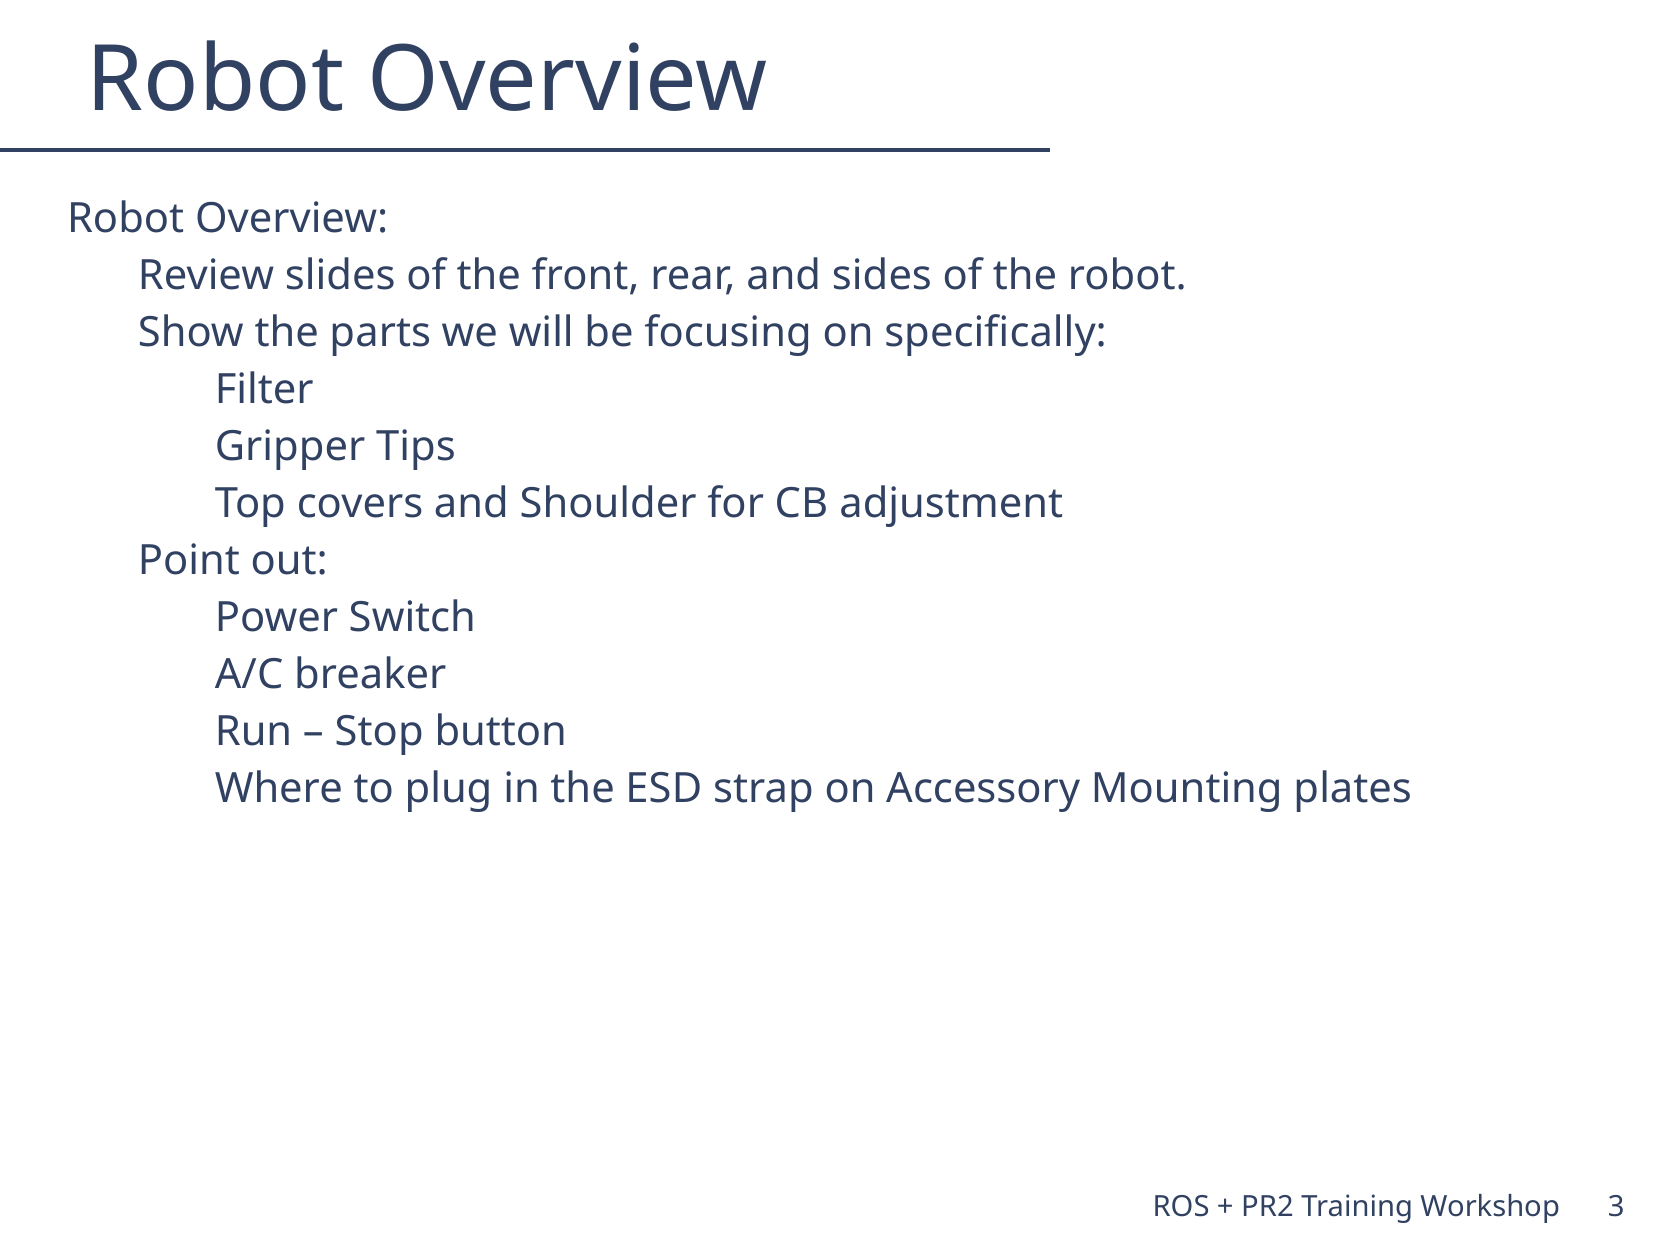

# Robot Overview
Robot Overview:
Review slides of the front, rear, and sides of the robot.
Show the parts we will be focusing on specifically:
Filter
Gripper Tips
Top covers and Shoulder for CB adjustment
Point out:
Power Switch
A/C breaker
Run – Stop button
Where to plug in the ESD strap on Accessory Mounting plates